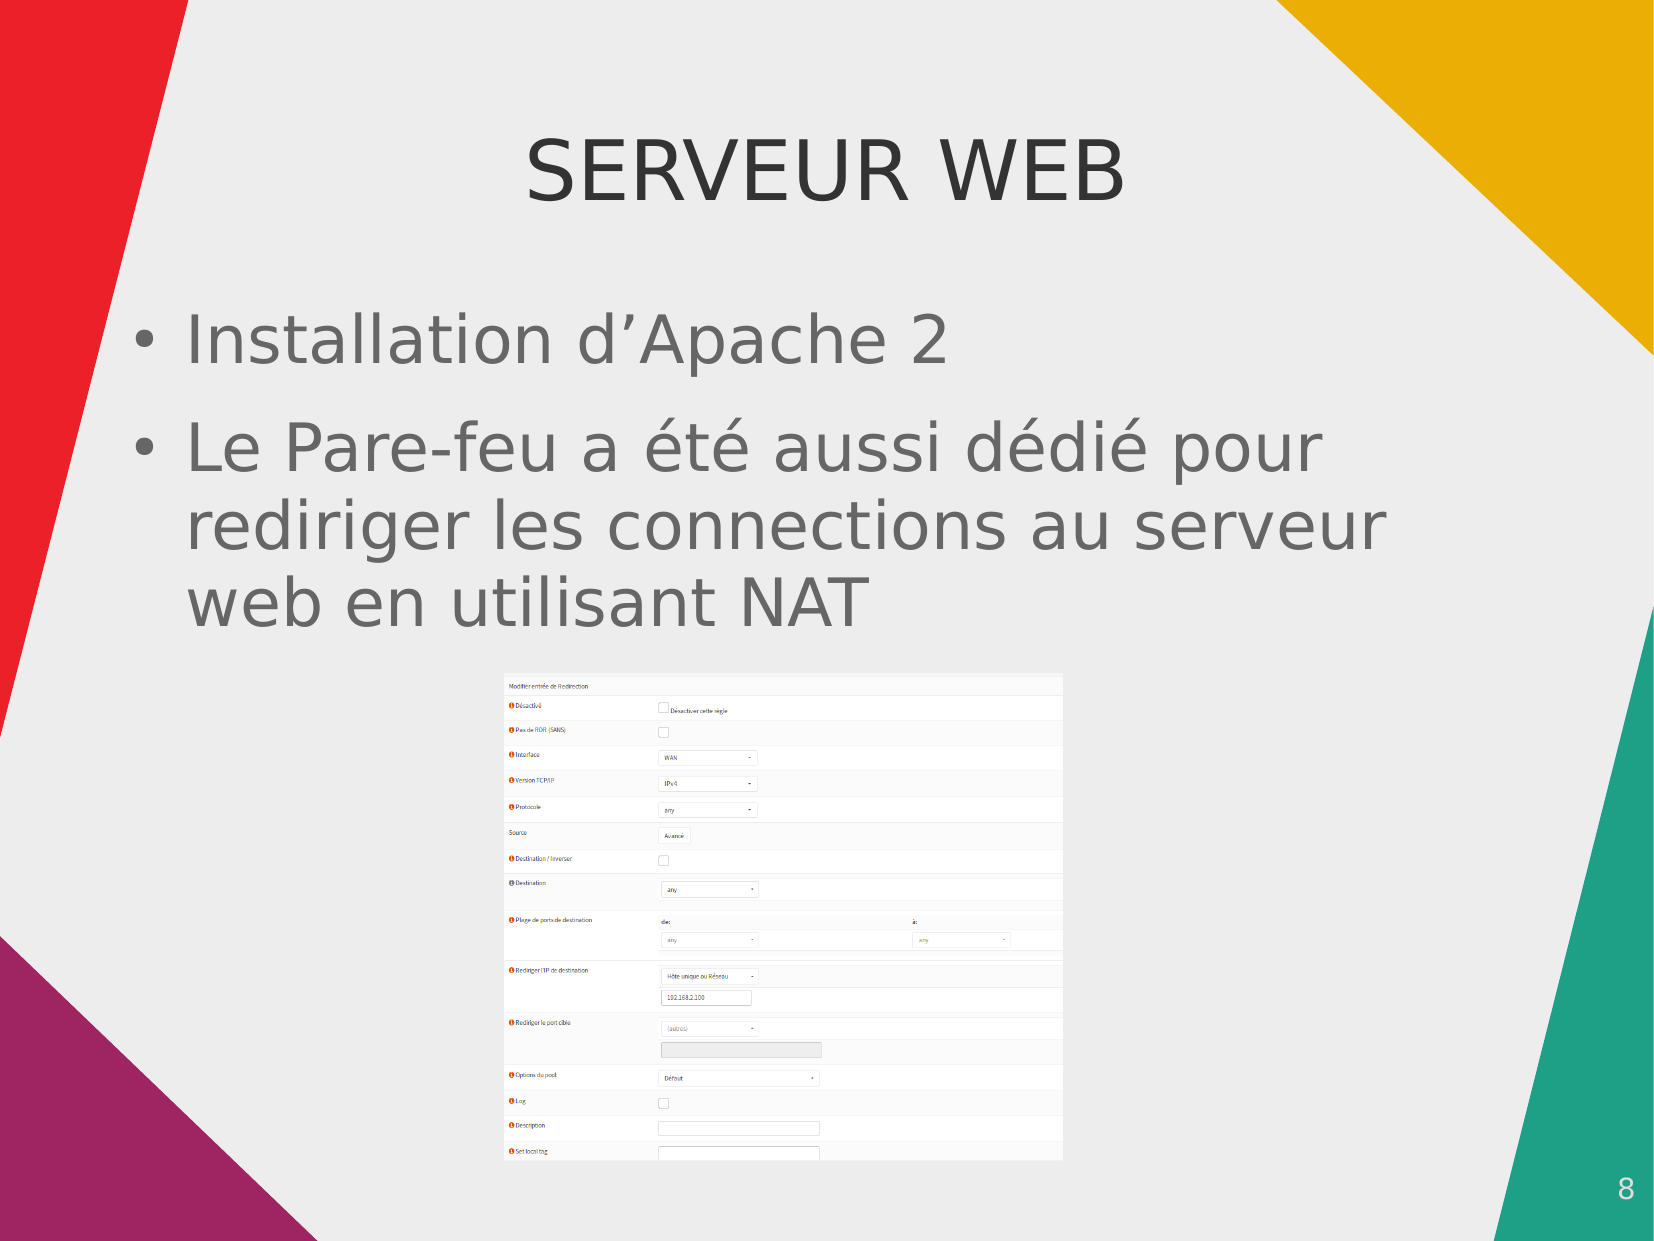

# SERVEUR WEB
Installation d’Apache 2
Le Pare-feu a été aussi dédié pour rediriger les connections au serveur web en utilisant NAT
8